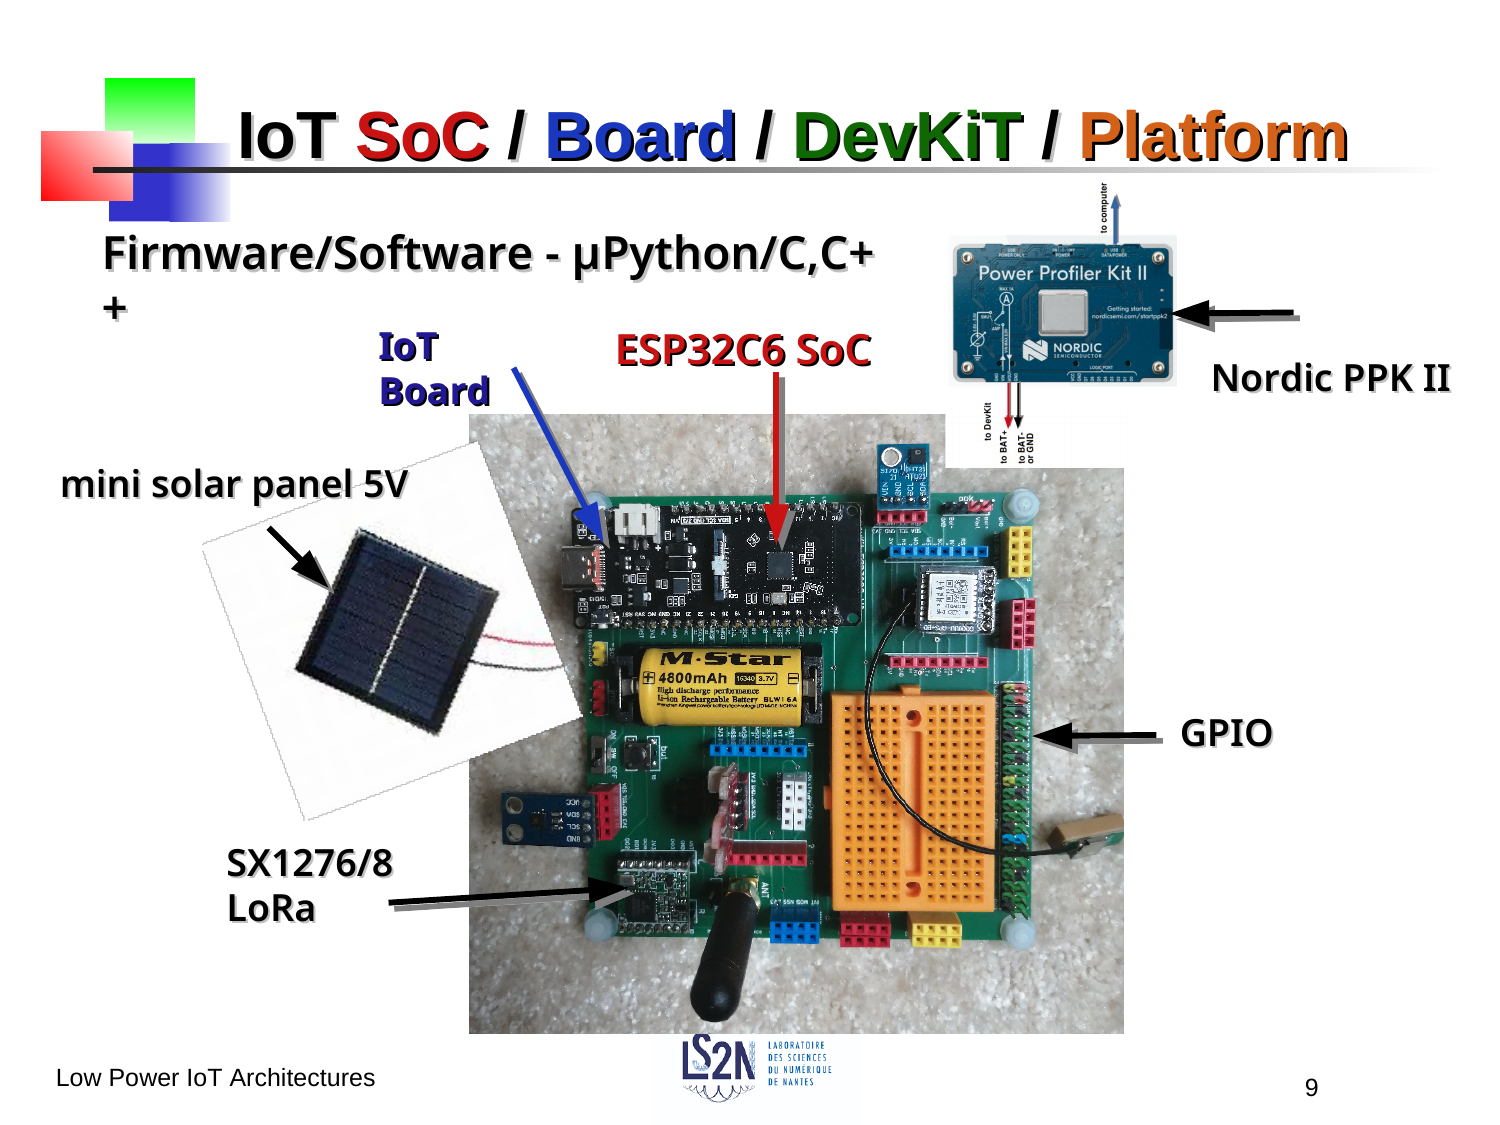

# IoT SoC / Board / DevKiT / Platform
Nordic PPK II
Firmware/Software - µPython/C,C++
IoT Board
ESP32C6 SoC
mini solar panel 5V
GPIO
SX1276/8 LoRa
9